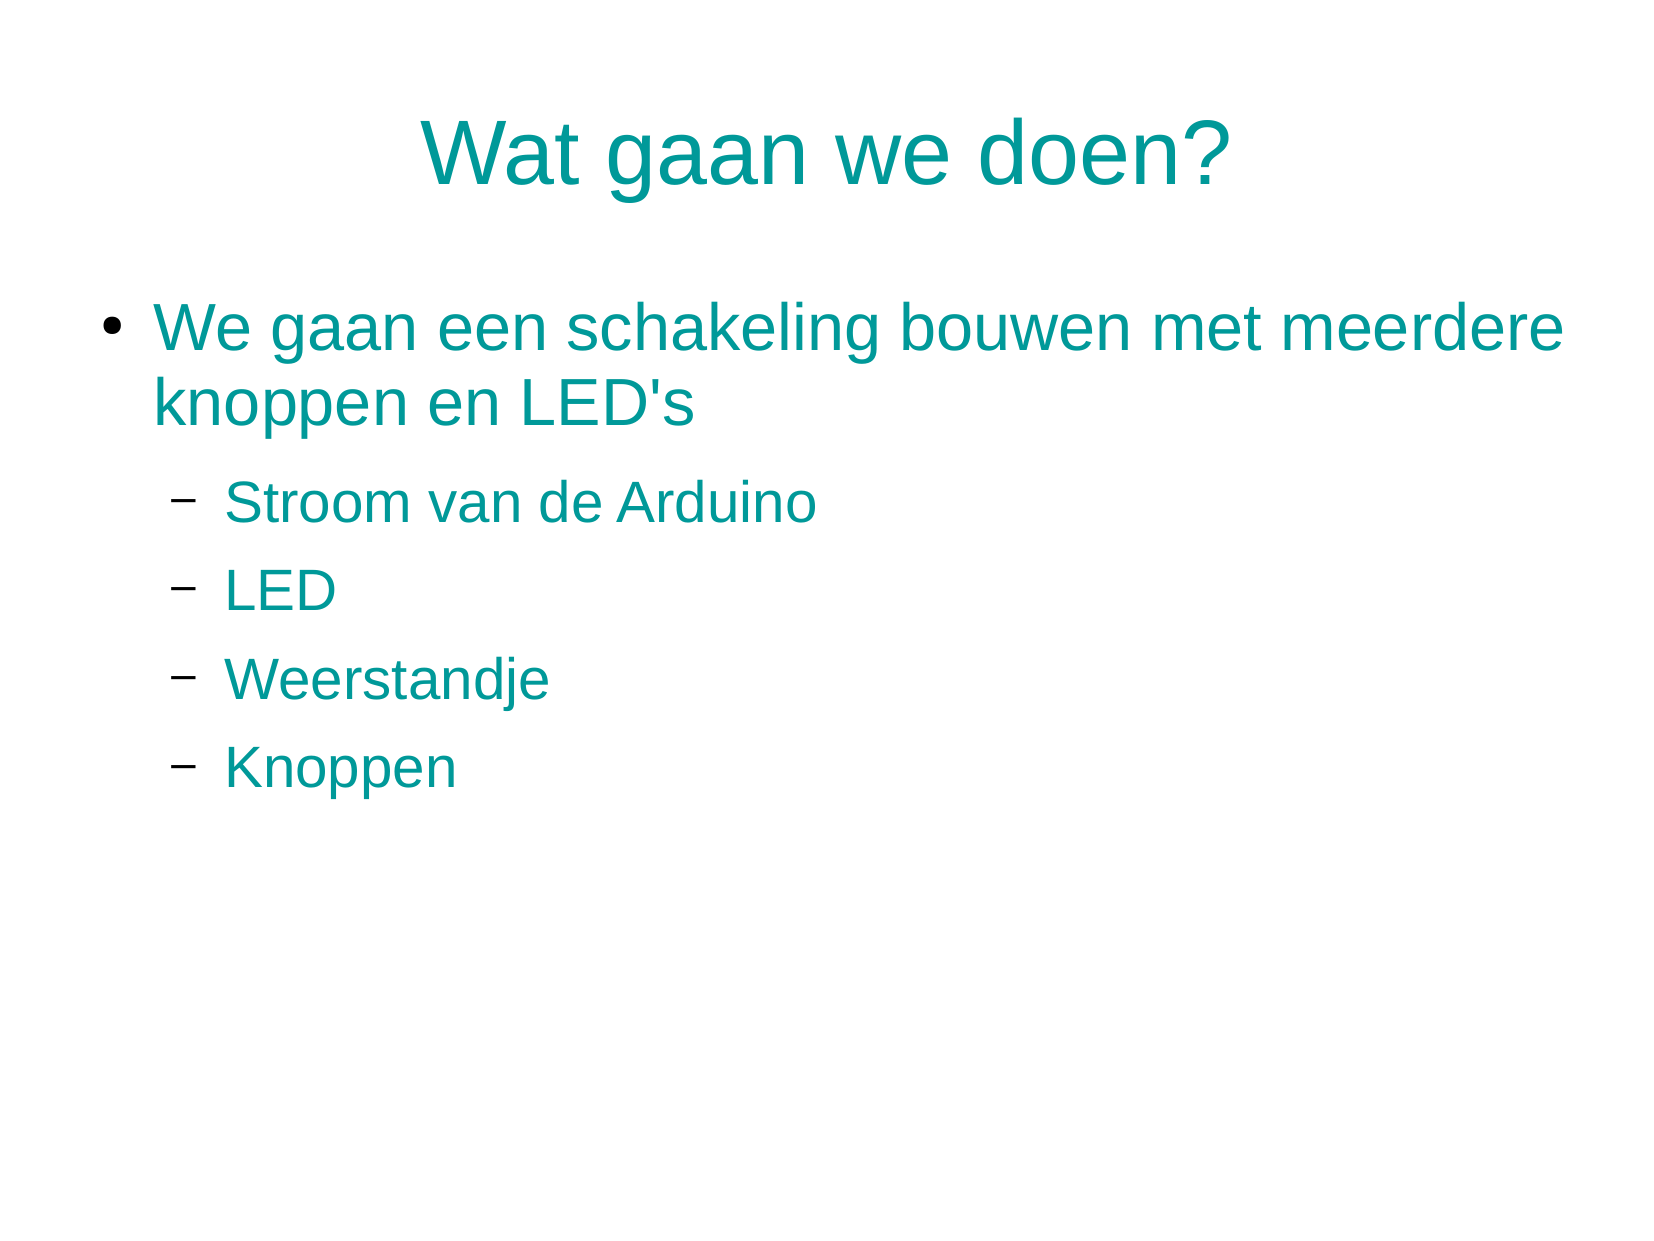

# Wat gaan we doen?
We gaan een schakeling bouwen met meerdere knoppen en LED's
Stroom van de Arduino
LED
Weerstandje
Knoppen